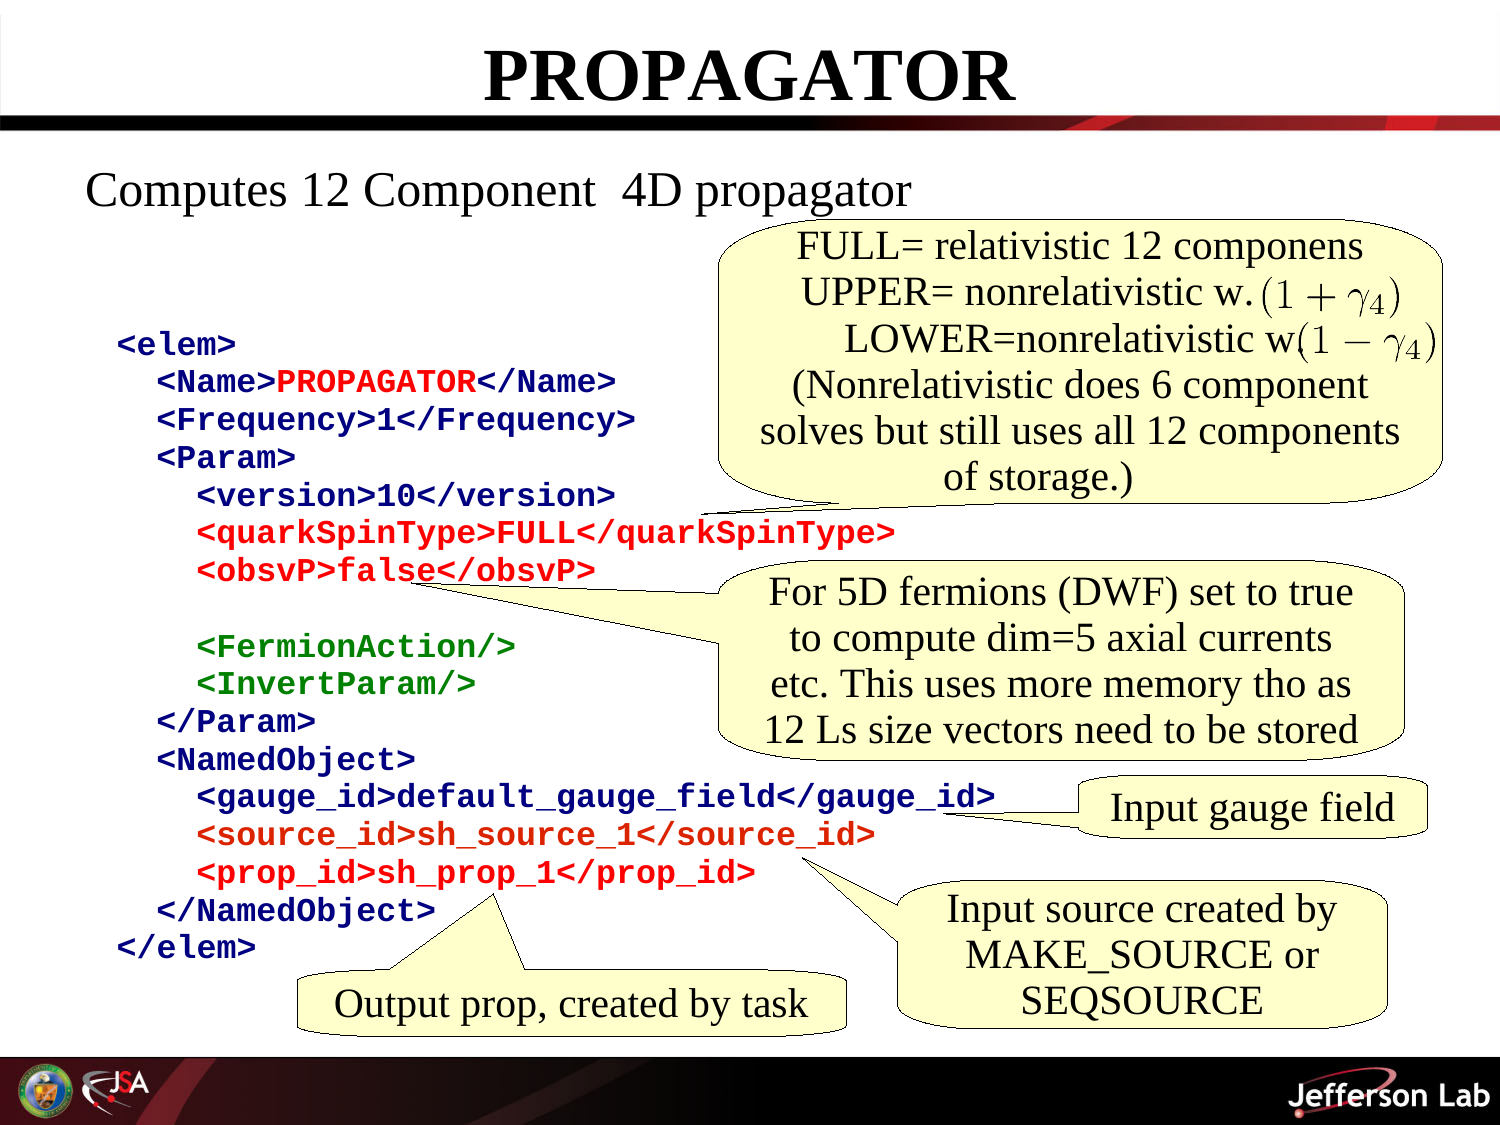

# PROPAGATOR
Computes 12 Component 4D propagator
FULL= relativistic 12 componens
UPPER= nonrelativistic w.
LOWER=nonrelativistic w.
(Nonrelativistic does 6 component solves but still uses all 12 components of storage.)
 <elem>
 <Name>PROPAGATOR</Name>
 <Frequency>1</Frequency>
 <Param>
 <version>10</version>
 <quarkSpinType>FULL</quarkSpinType>
 <obsvP>false</obsvP>
 <FermionAction/>
 <InvertParam/>
 </Param>
 <NamedObject>
 <gauge_id>default_gauge_field</gauge_id>
 <source_id>sh_source_1</source_id>
 <prop_id>sh_prop_1</prop_id>
 </NamedObject>
 </elem>
For 5D fermions (DWF) set to true to compute dim=5 axial currents etc. This uses more memory tho as 12 Ls size vectors need to be stored
Input gauge field
Input source created by
MAKE_SOURCE or SEQSOURCE
Output prop, created by task